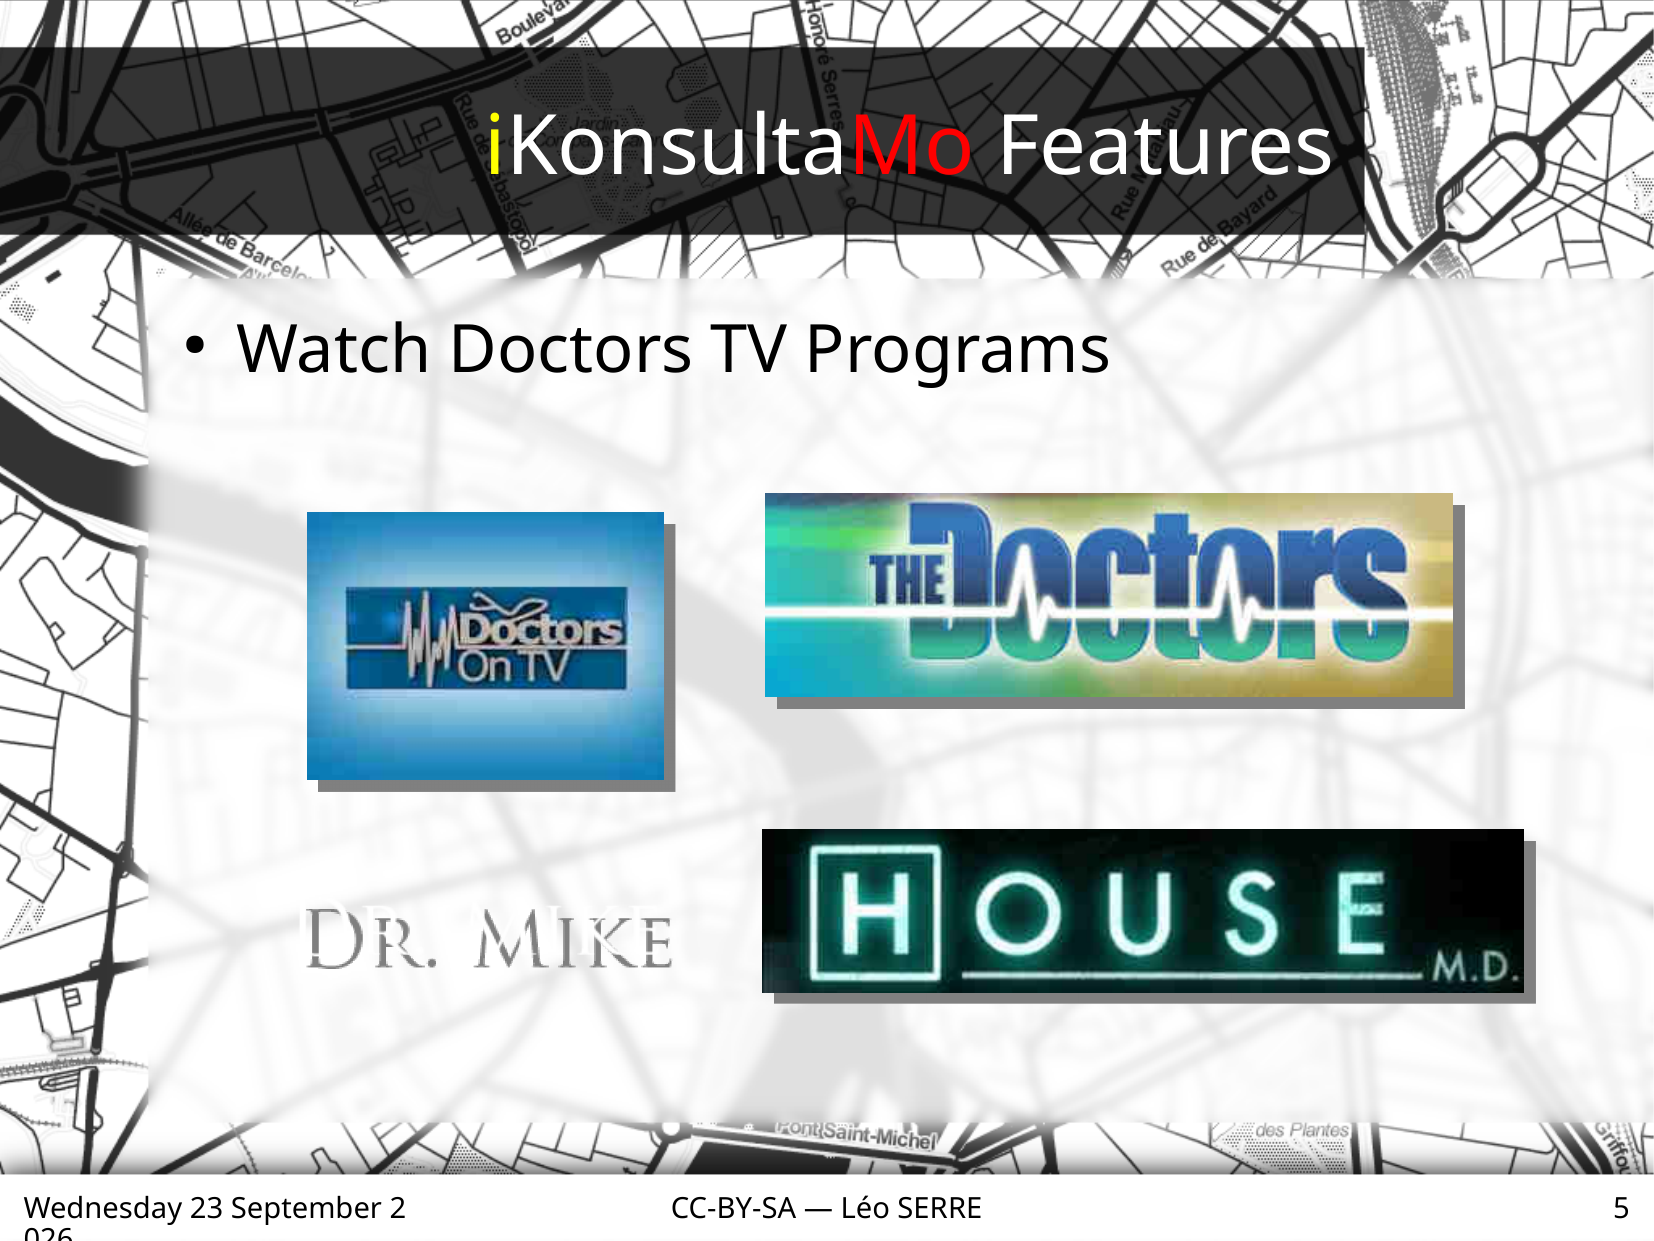

# iKonsultaMo Features
Watch Doctors TV Programs
CC-BY-SA — Léo SERRE
5